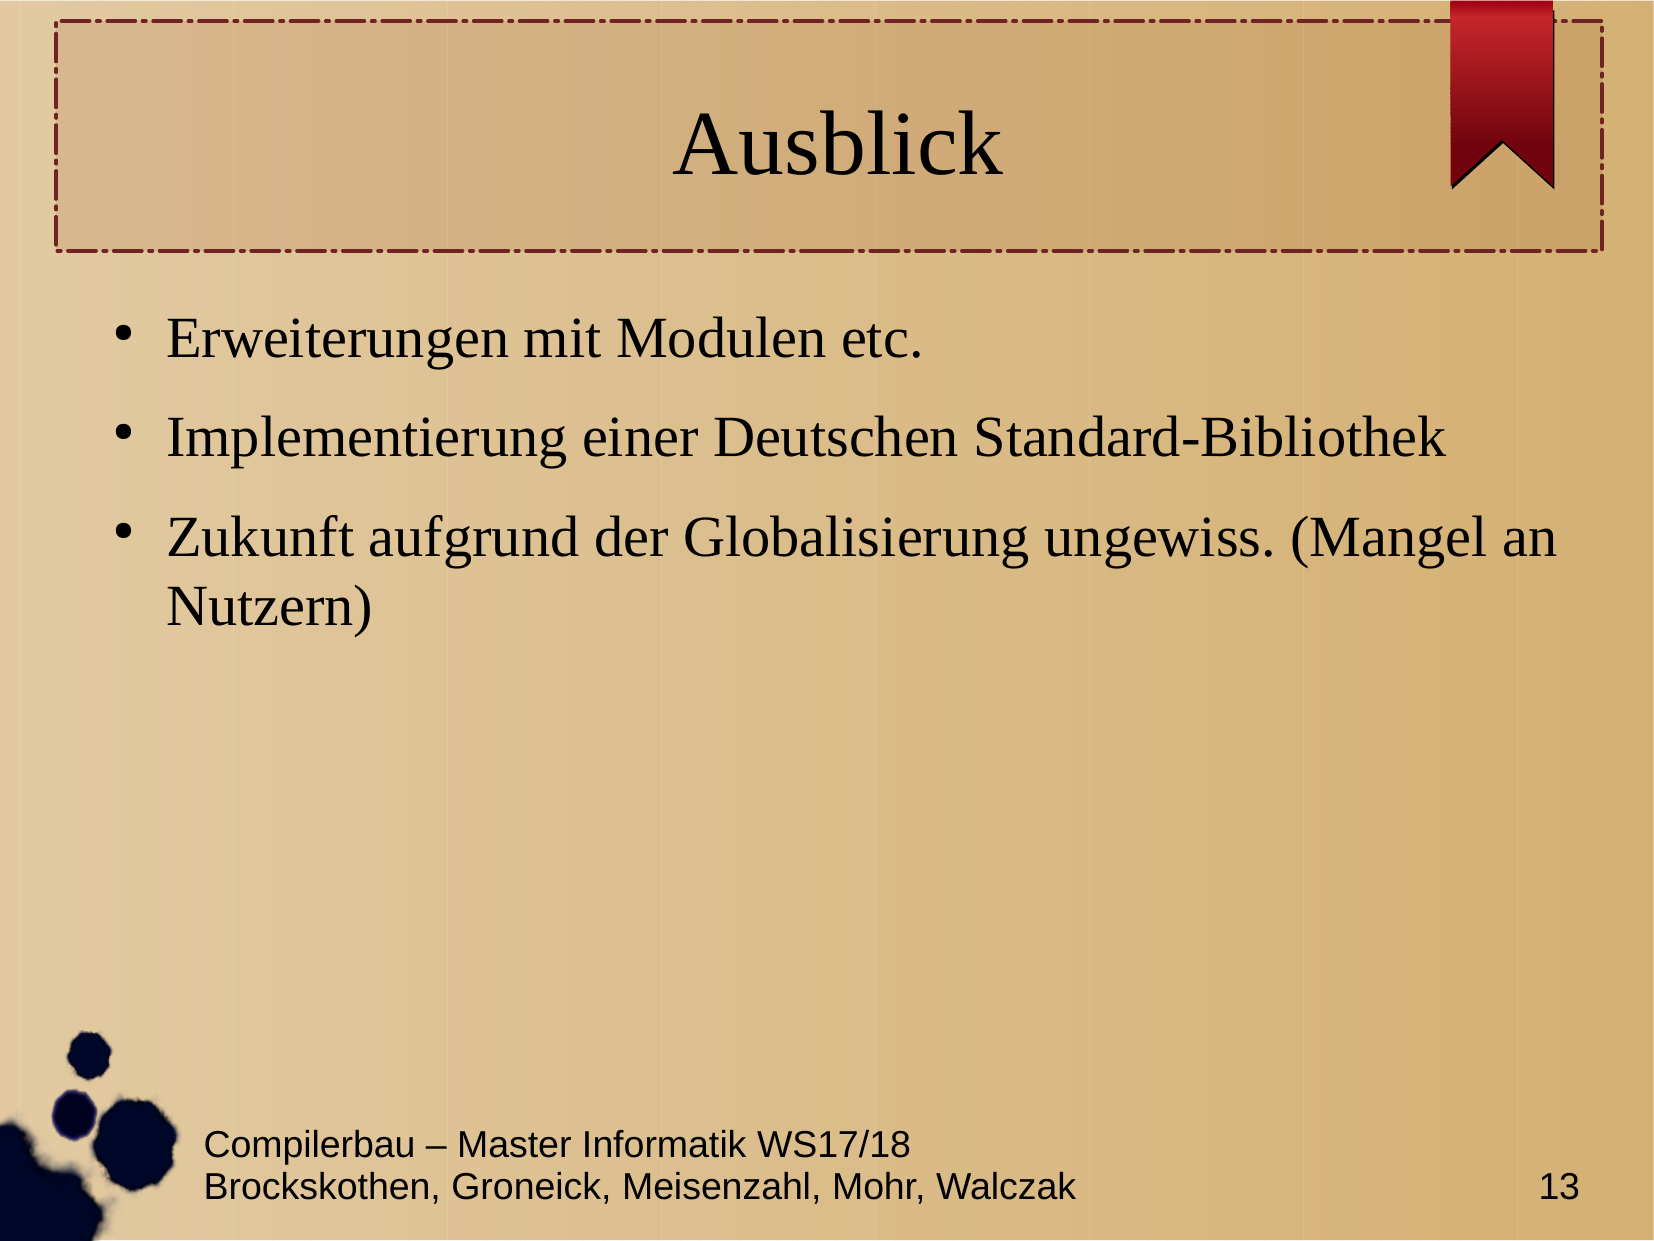

# Ausblick
Erweiterungen mit Modulen etc.
Implementierung einer Deutschen Standard-Bibliothek
Zukunft aufgrund der Globalisierung ungewiss. (Mangel an Nutzern)